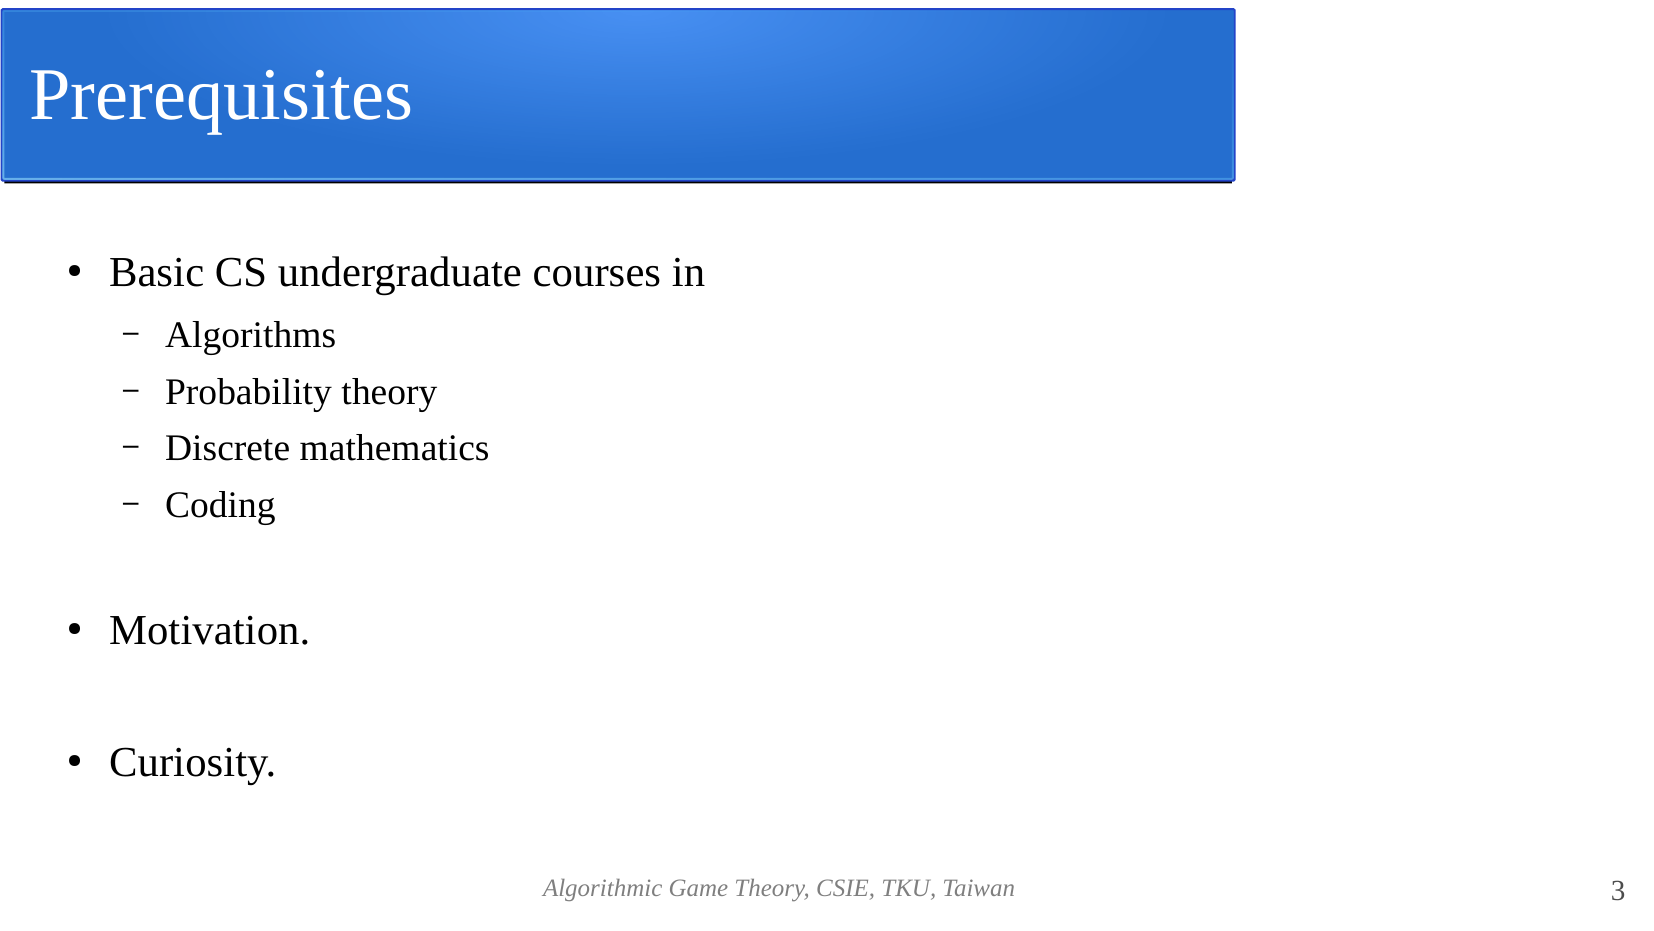

# Prerequisites
Basic CS undergraduate courses in
Algorithms
Probability theory
Discrete mathematics
Coding
Motivation.
Curiosity.
Algorithmic Game Theory, CSIE, TKU, Taiwan
3